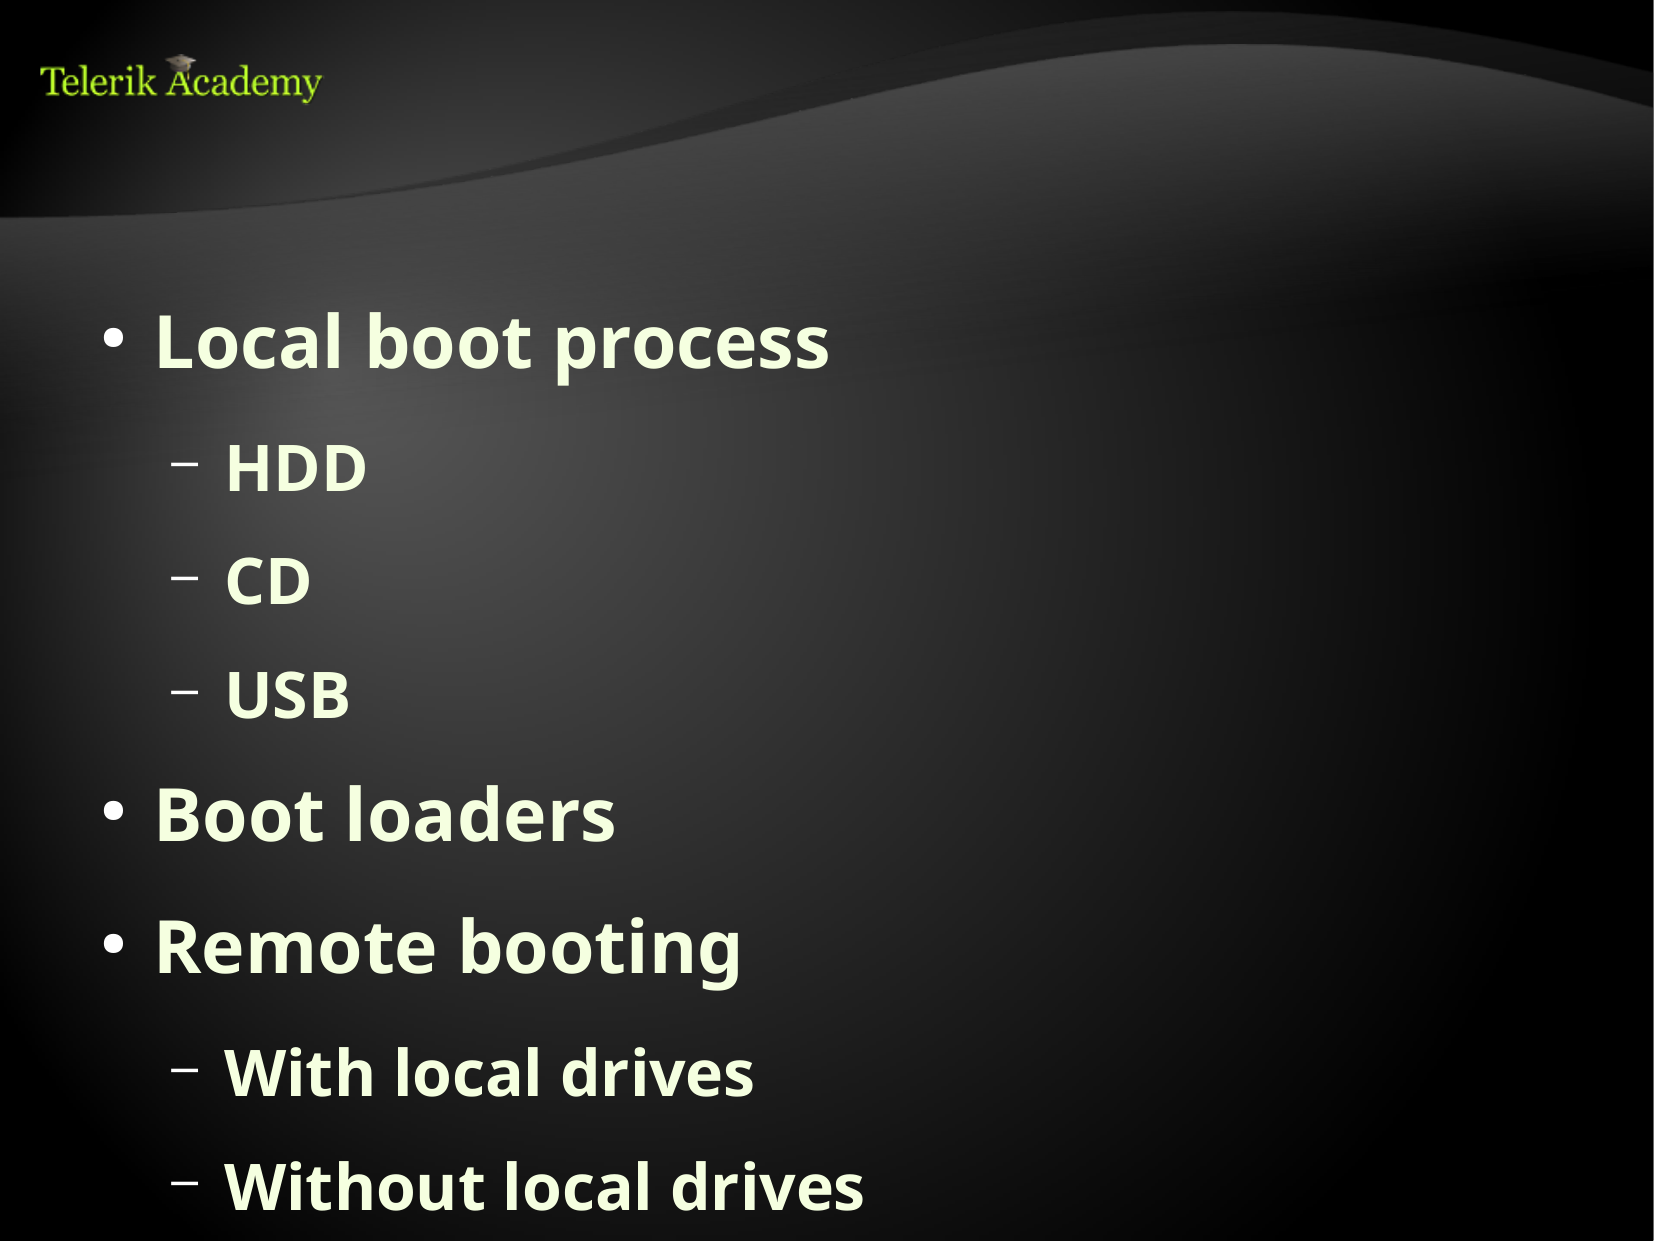

#
Local boot process
HDD
CD
USB
Boot loaders
Remote booting
With local drives
Without local drives